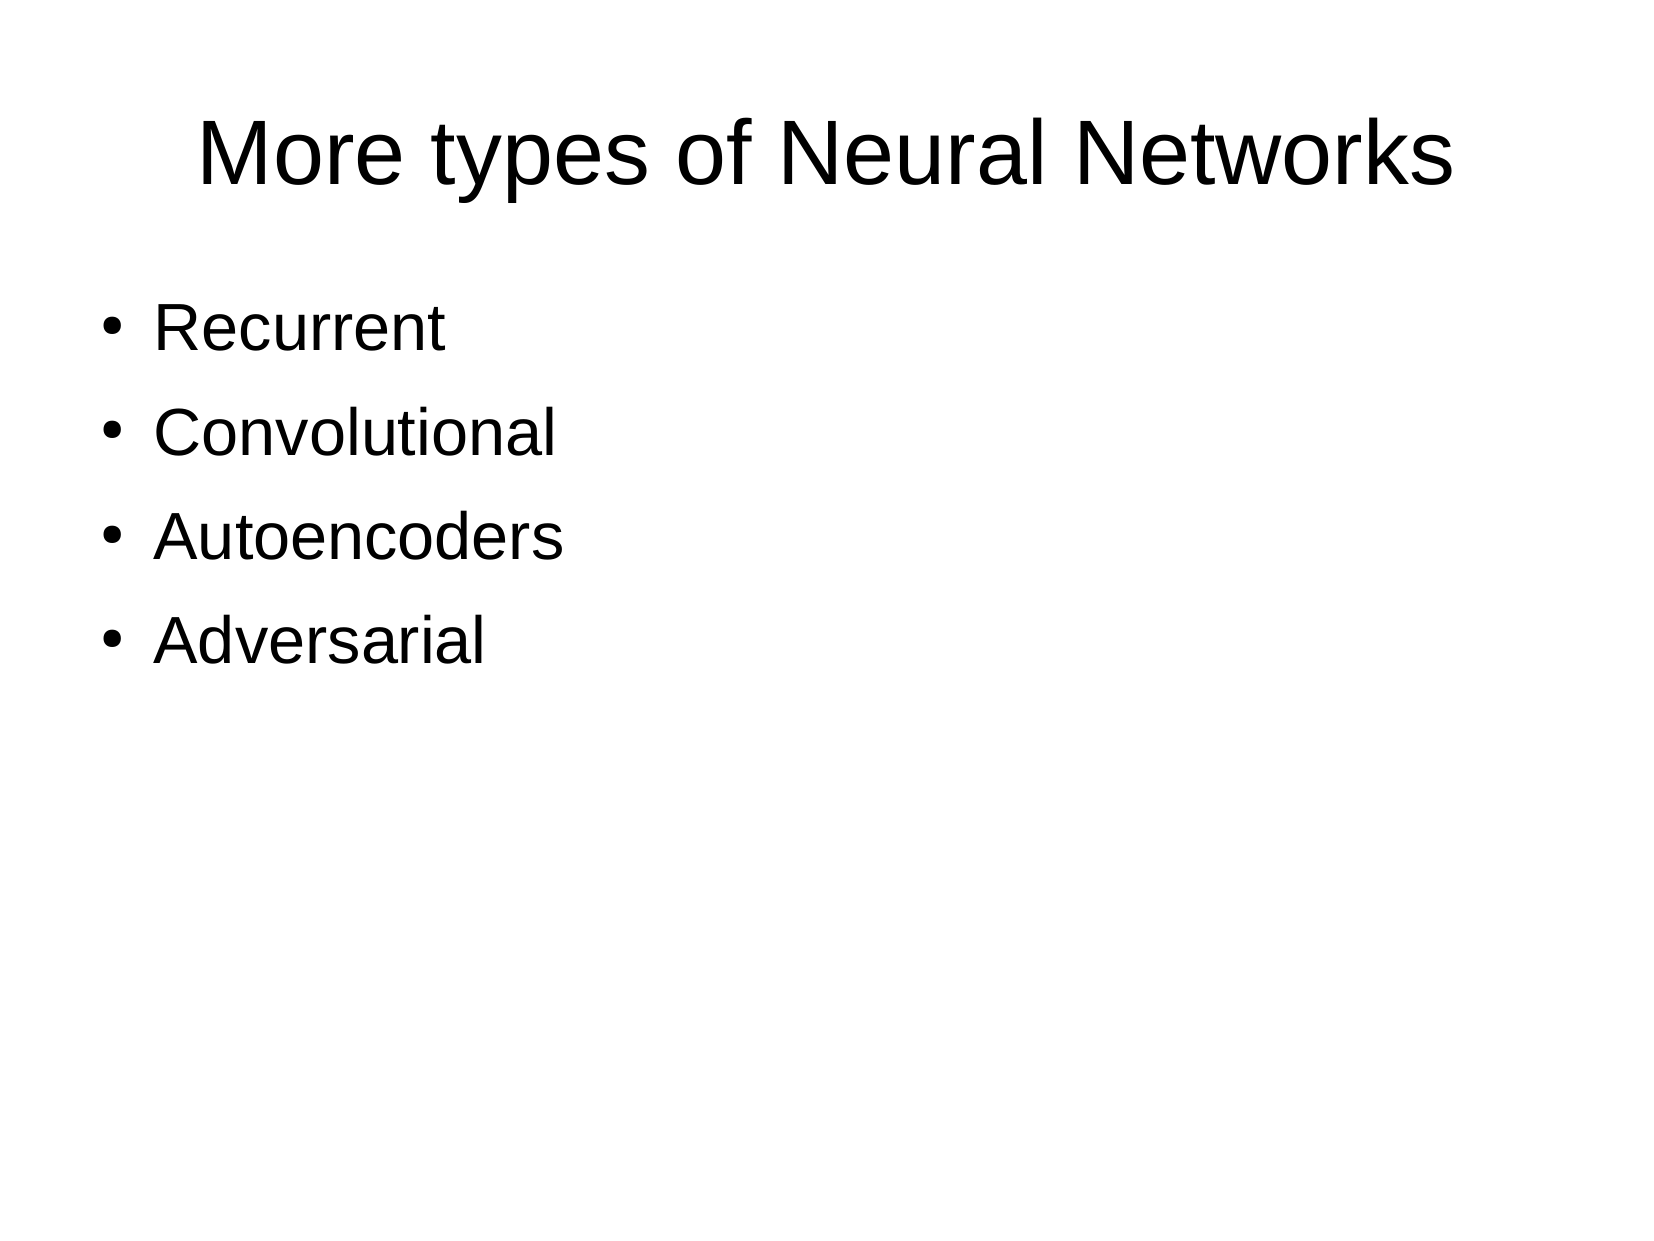

# More types of Neural Networks
Recurrent
Convolutional
Autoencoders
Adversarial